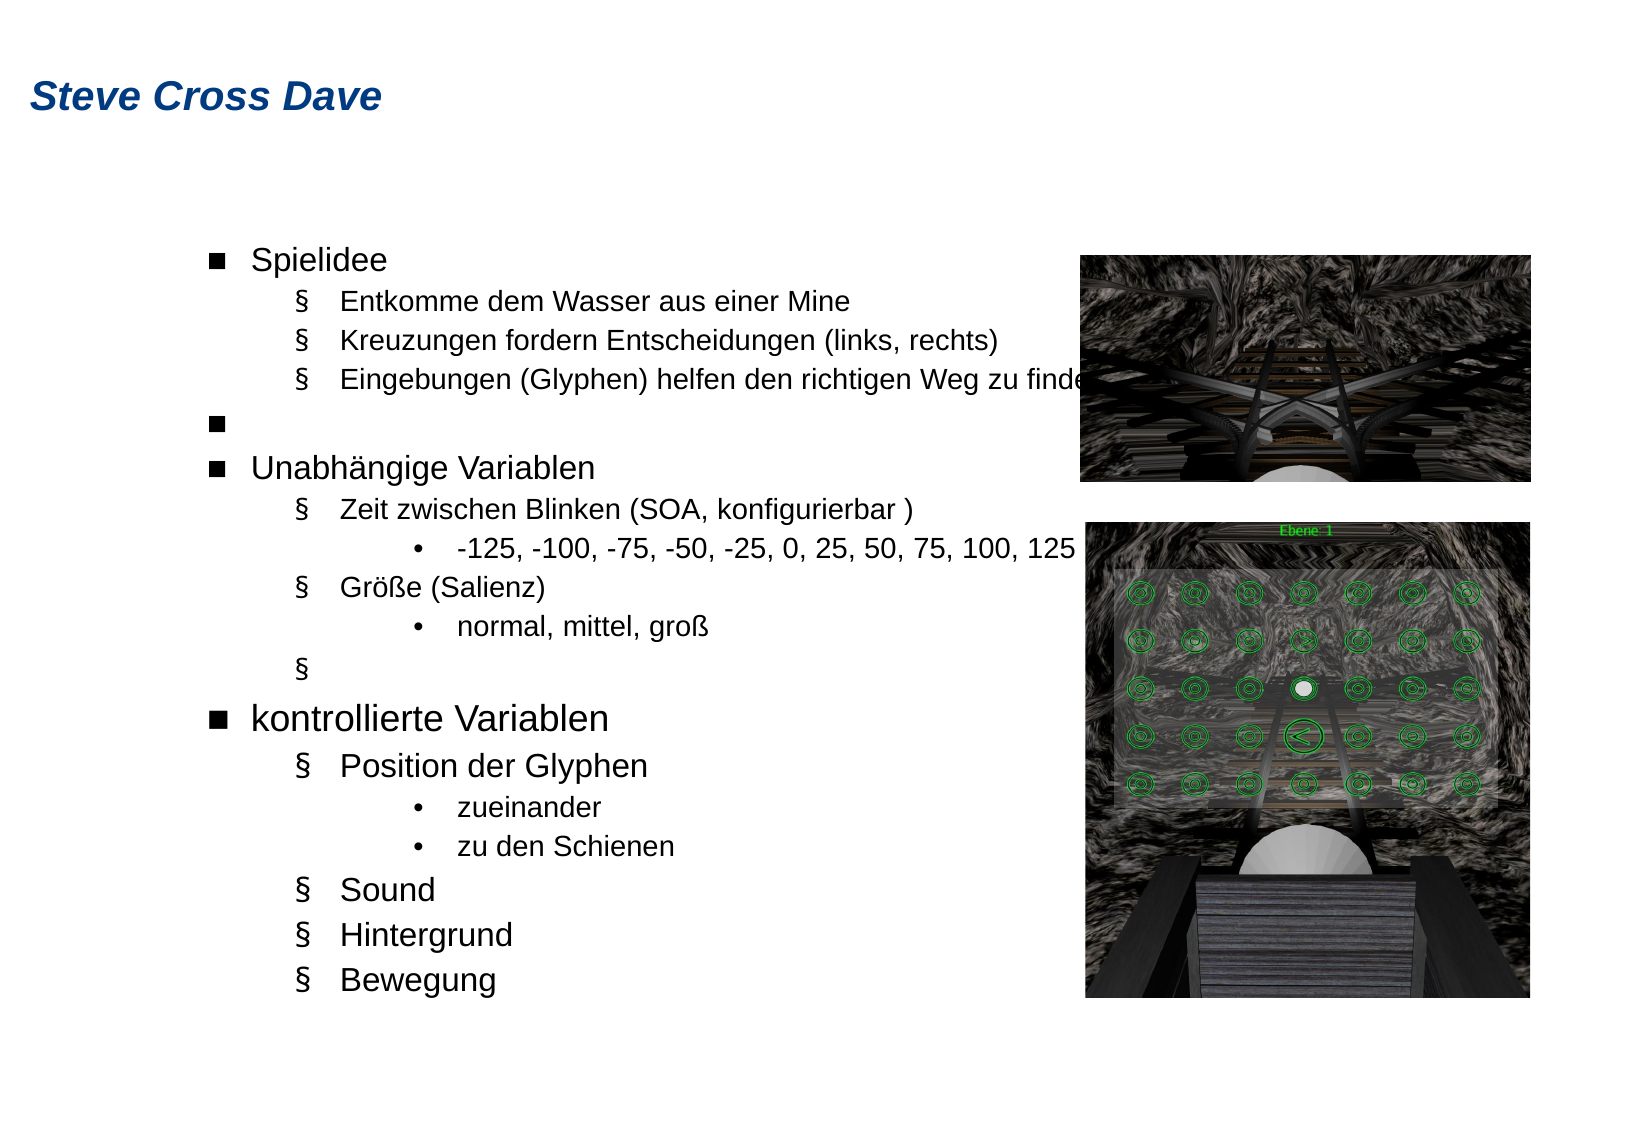

Steve Cross Dave
# Spielidee
Entkomme dem Wasser aus einer Mine
Kreuzungen fordern Entscheidungen (links, rechts)
Eingebungen (Glyphen) helfen den richtigen Weg zu finden
Unabhängige Variablen
Zeit zwischen Blinken (SOA, konfigurierbar )
-125, -100, -75, -50, -25, 0, 25, 50, 75, 100, 125
Größe (Salienz)
normal, mittel, groß
kontrollierte Variablen
Position der Glyphen
zueinander
zu den Schienen
Sound
Hintergrund
Bewegung